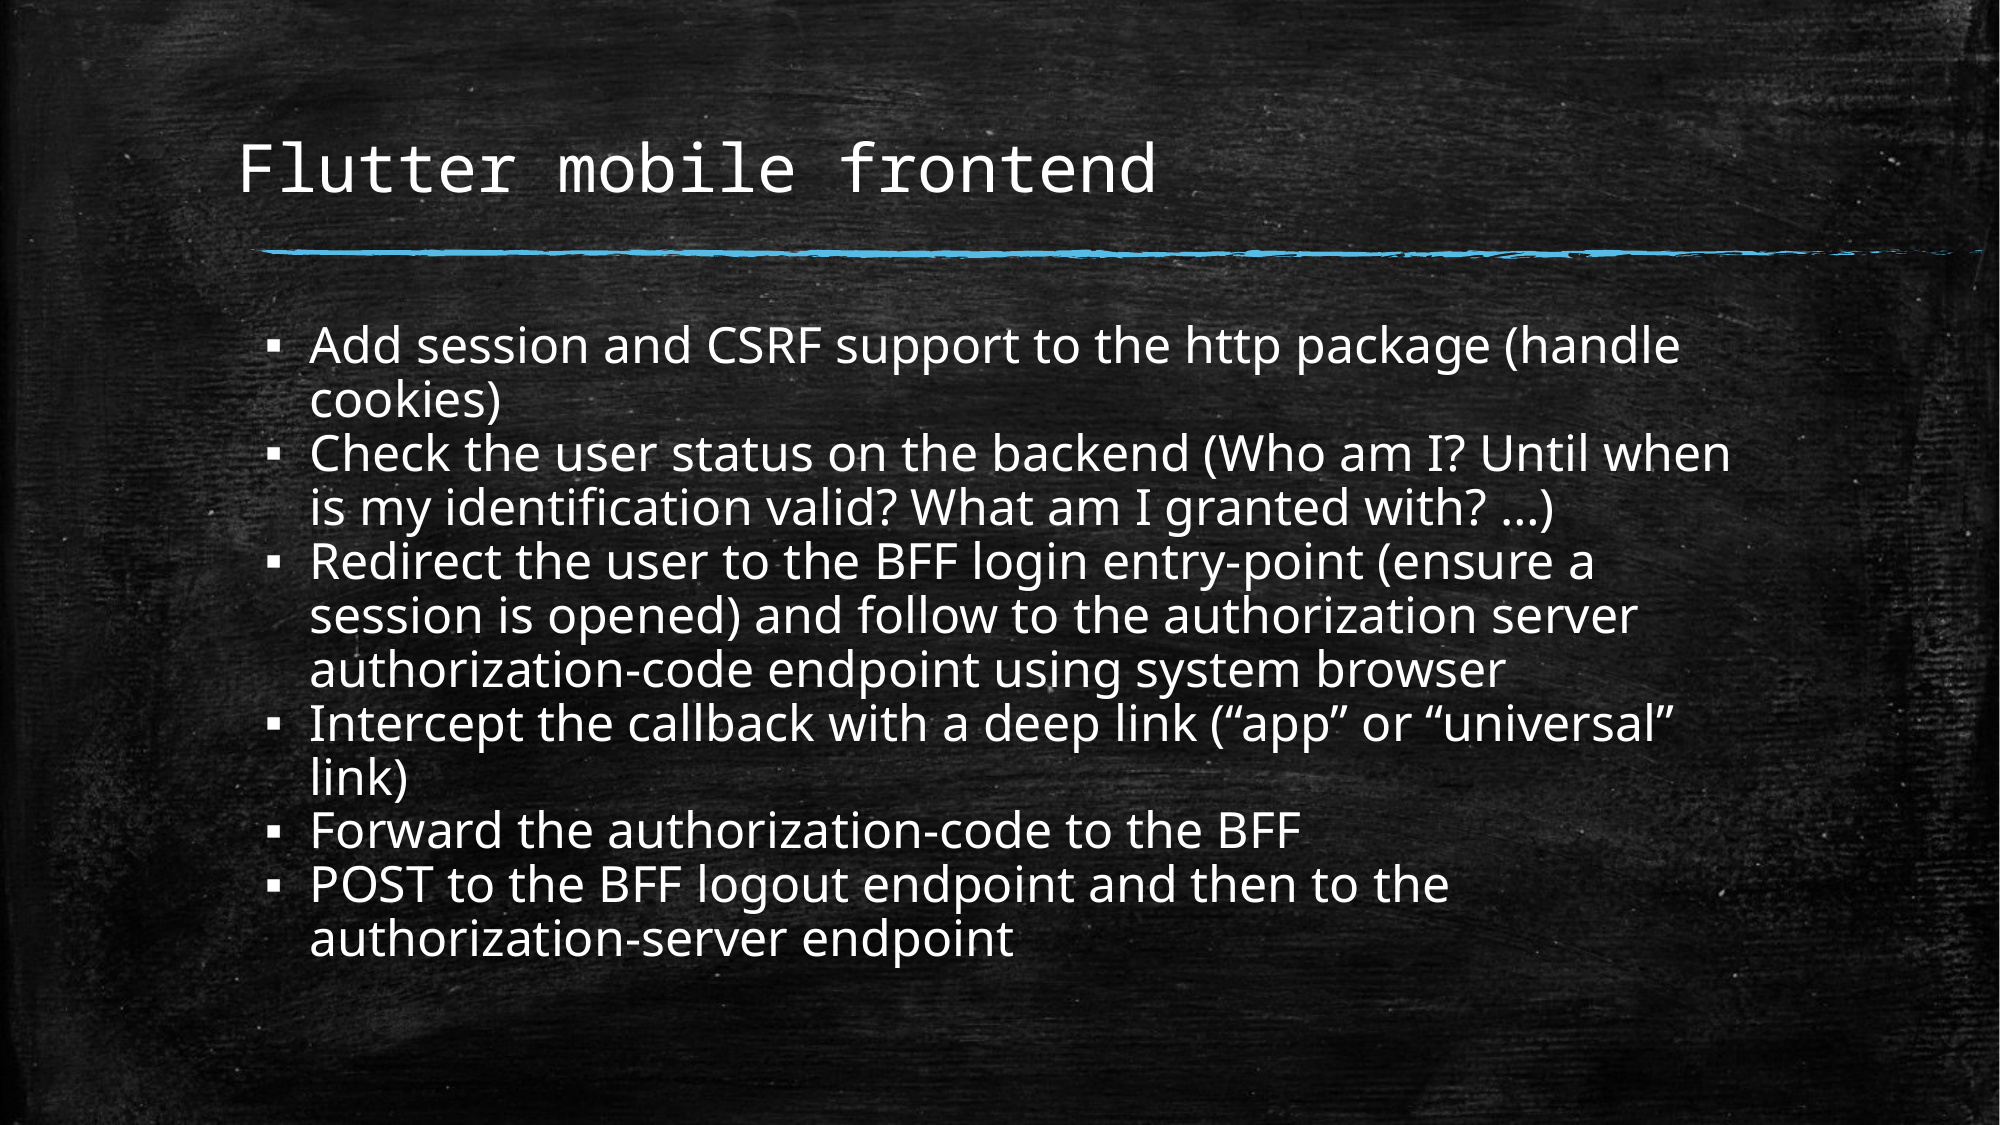

# Flutter mobile frontend
Add session and CSRF support to the http package (handle cookies)
Check the user status on the backend (Who am I? Until when is my identification valid? What am I granted with? …)
Redirect the user to the BFF login entry-point (ensure a session is opened) and follow to the authorization server authorization-code endpoint using system browser
Intercept the callback with a deep link (“app” or “universal” link)
Forward the authorization-code to the BFF
POST to the BFF logout endpoint and then to the authorization-server endpoint